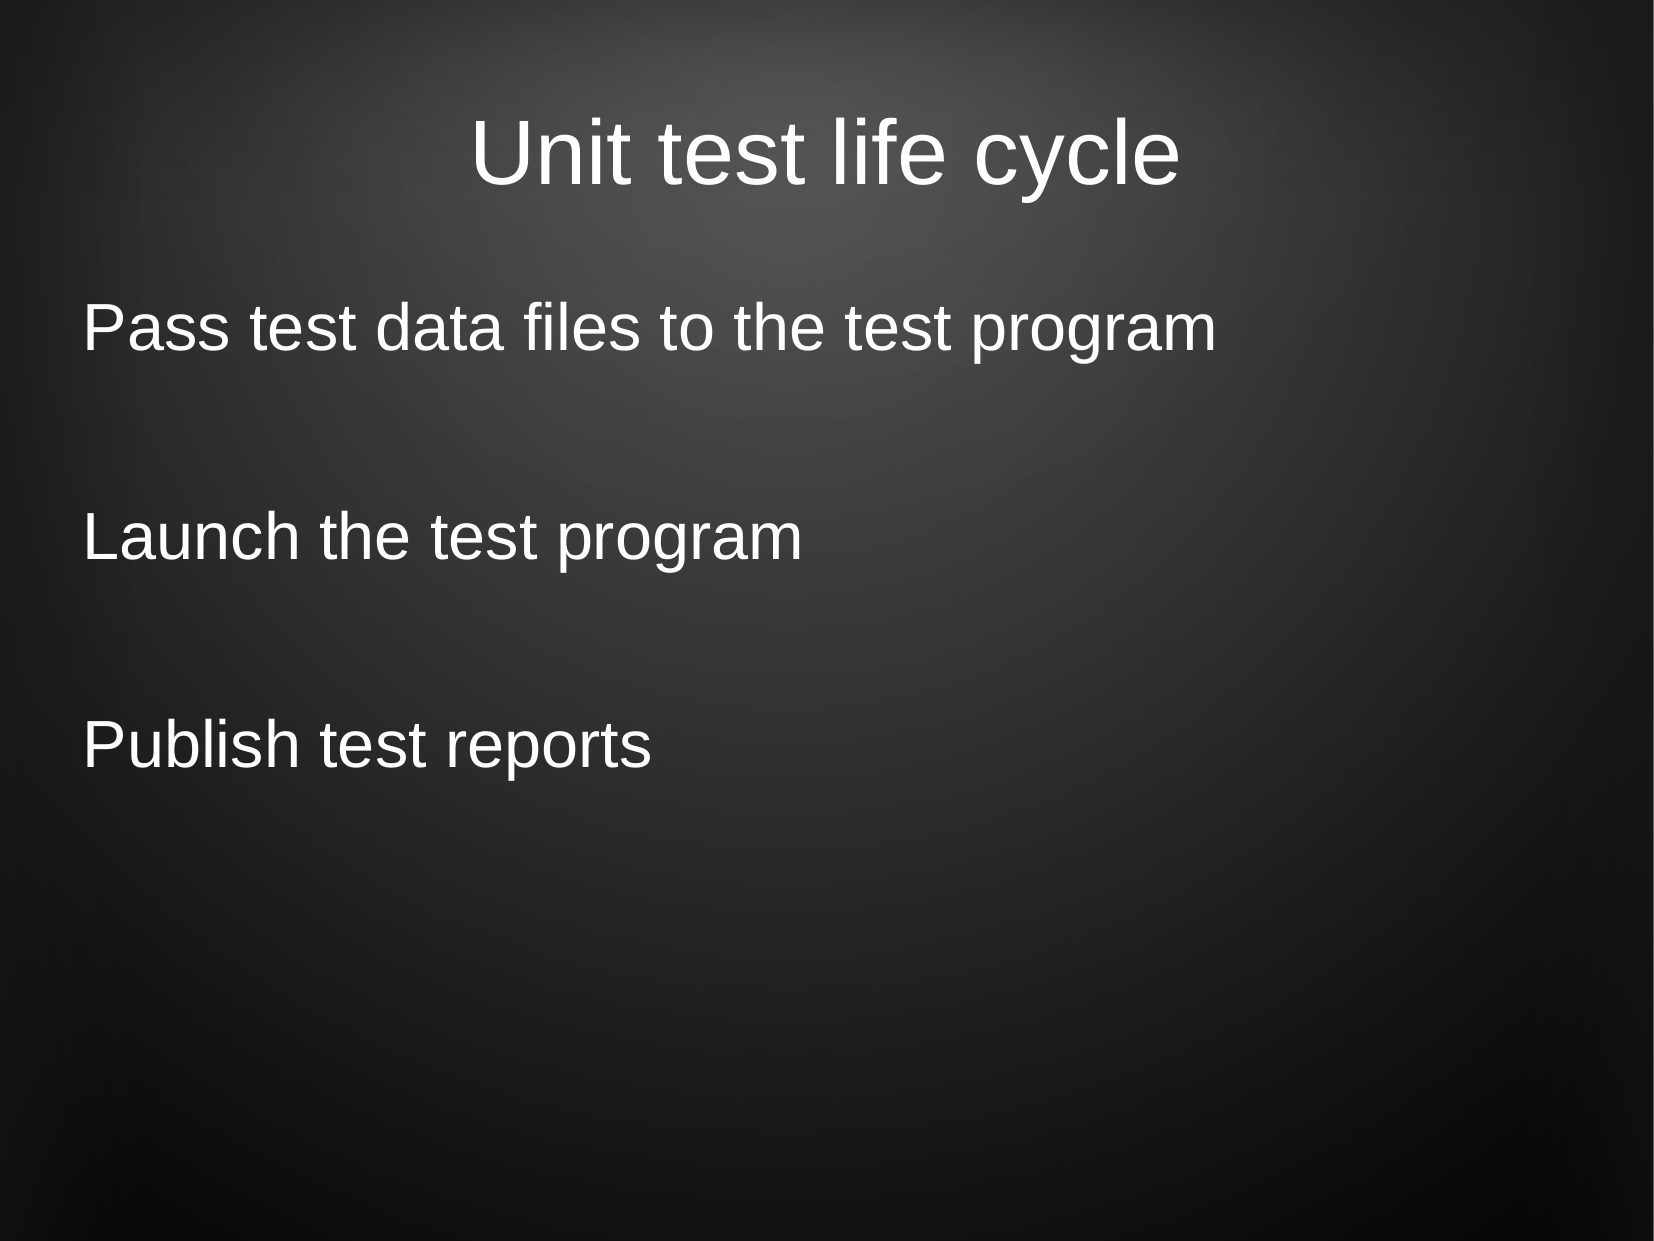

# Unit test life cycle
Pass test data files to the test program
Launch the test program
Publish test reports